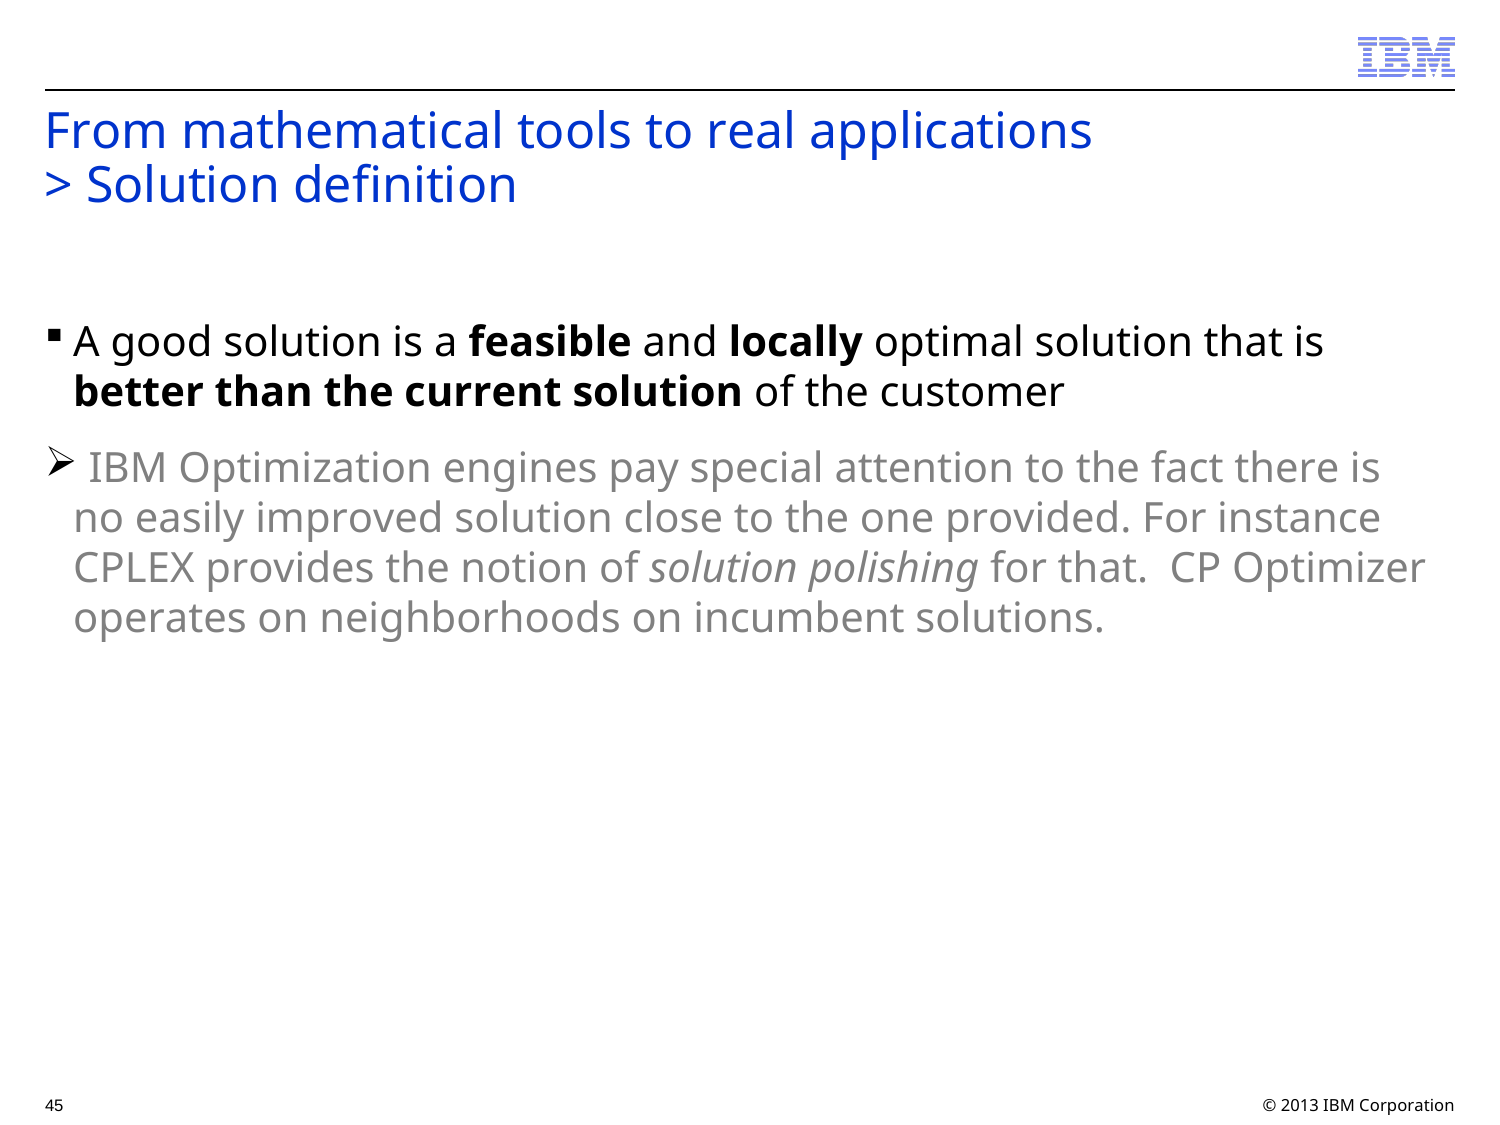

# From mathematical tools to real applications > Solution definition
A good solution is a feasible and locally optimal solution that is better than the current solution of the customer
 IBM Optimization engines pay special attention to the fact there is no easily improved solution close to the one provided. For instance CPLEX provides the notion of solution polishing for that. CP Optimizer operates on neighborhoods on incumbent solutions.
45